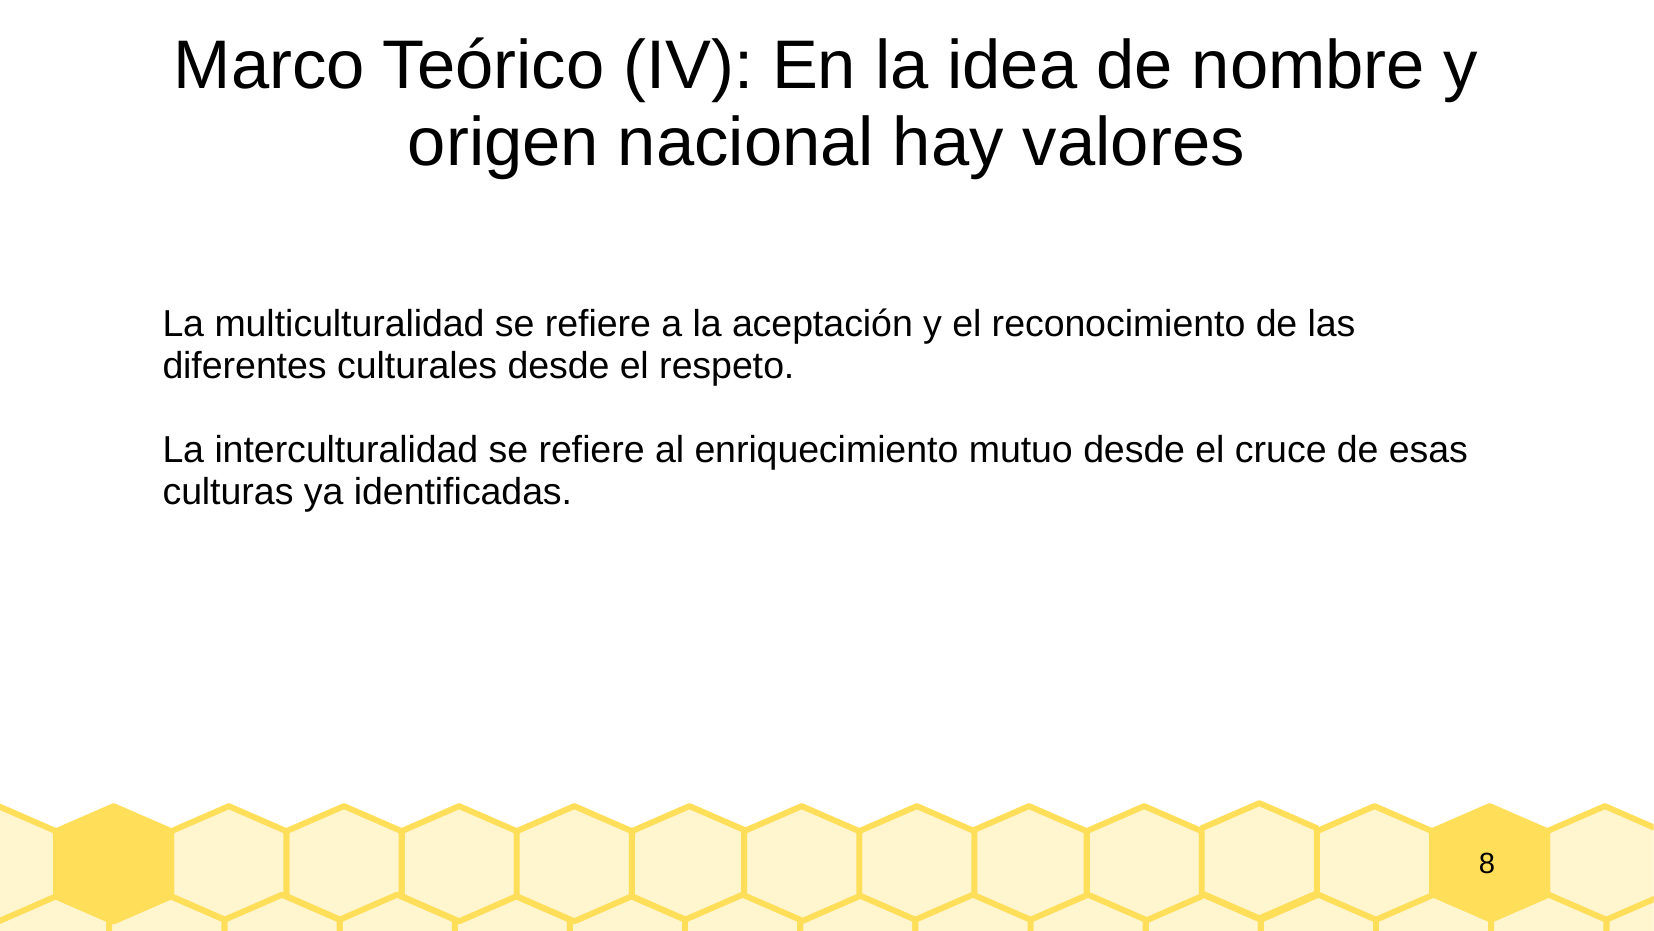

# Marco Teórico (IV): En la idea de nombre y origen nacional hay valores
La multiculturalidad se refiere a la aceptación y el reconocimiento de las diferentes culturales desde el respeto.
La interculturalidad se refiere al enriquecimiento mutuo desde el cruce de esas culturas ya identificadas.